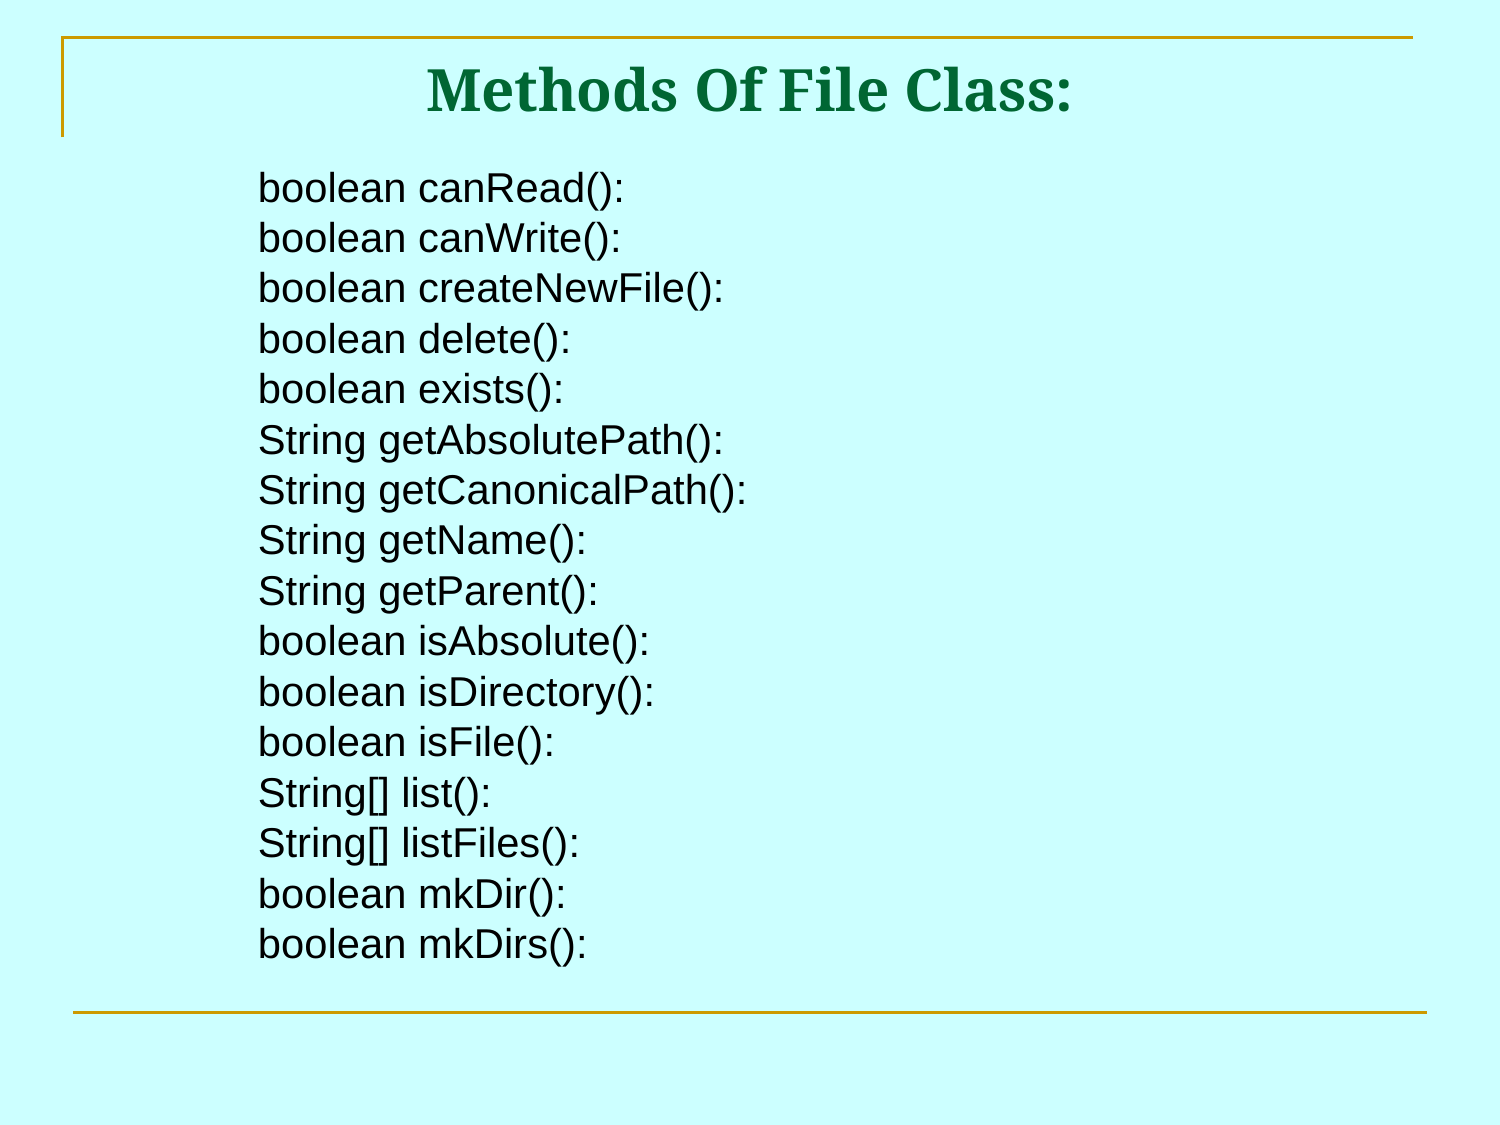

# Methods Of File Class:
boolean canRead():
boolean canWrite():
boolean createNewFile():
boolean delete():
boolean exists():
String getAbsolutePath():
String getCanonicalPath():
String getName():
String getParent():
boolean isAbsolute():
boolean isDirectory():
boolean isFile():
String[] list():
String[] listFiles():
boolean mkDir():
boolean mkDirs():